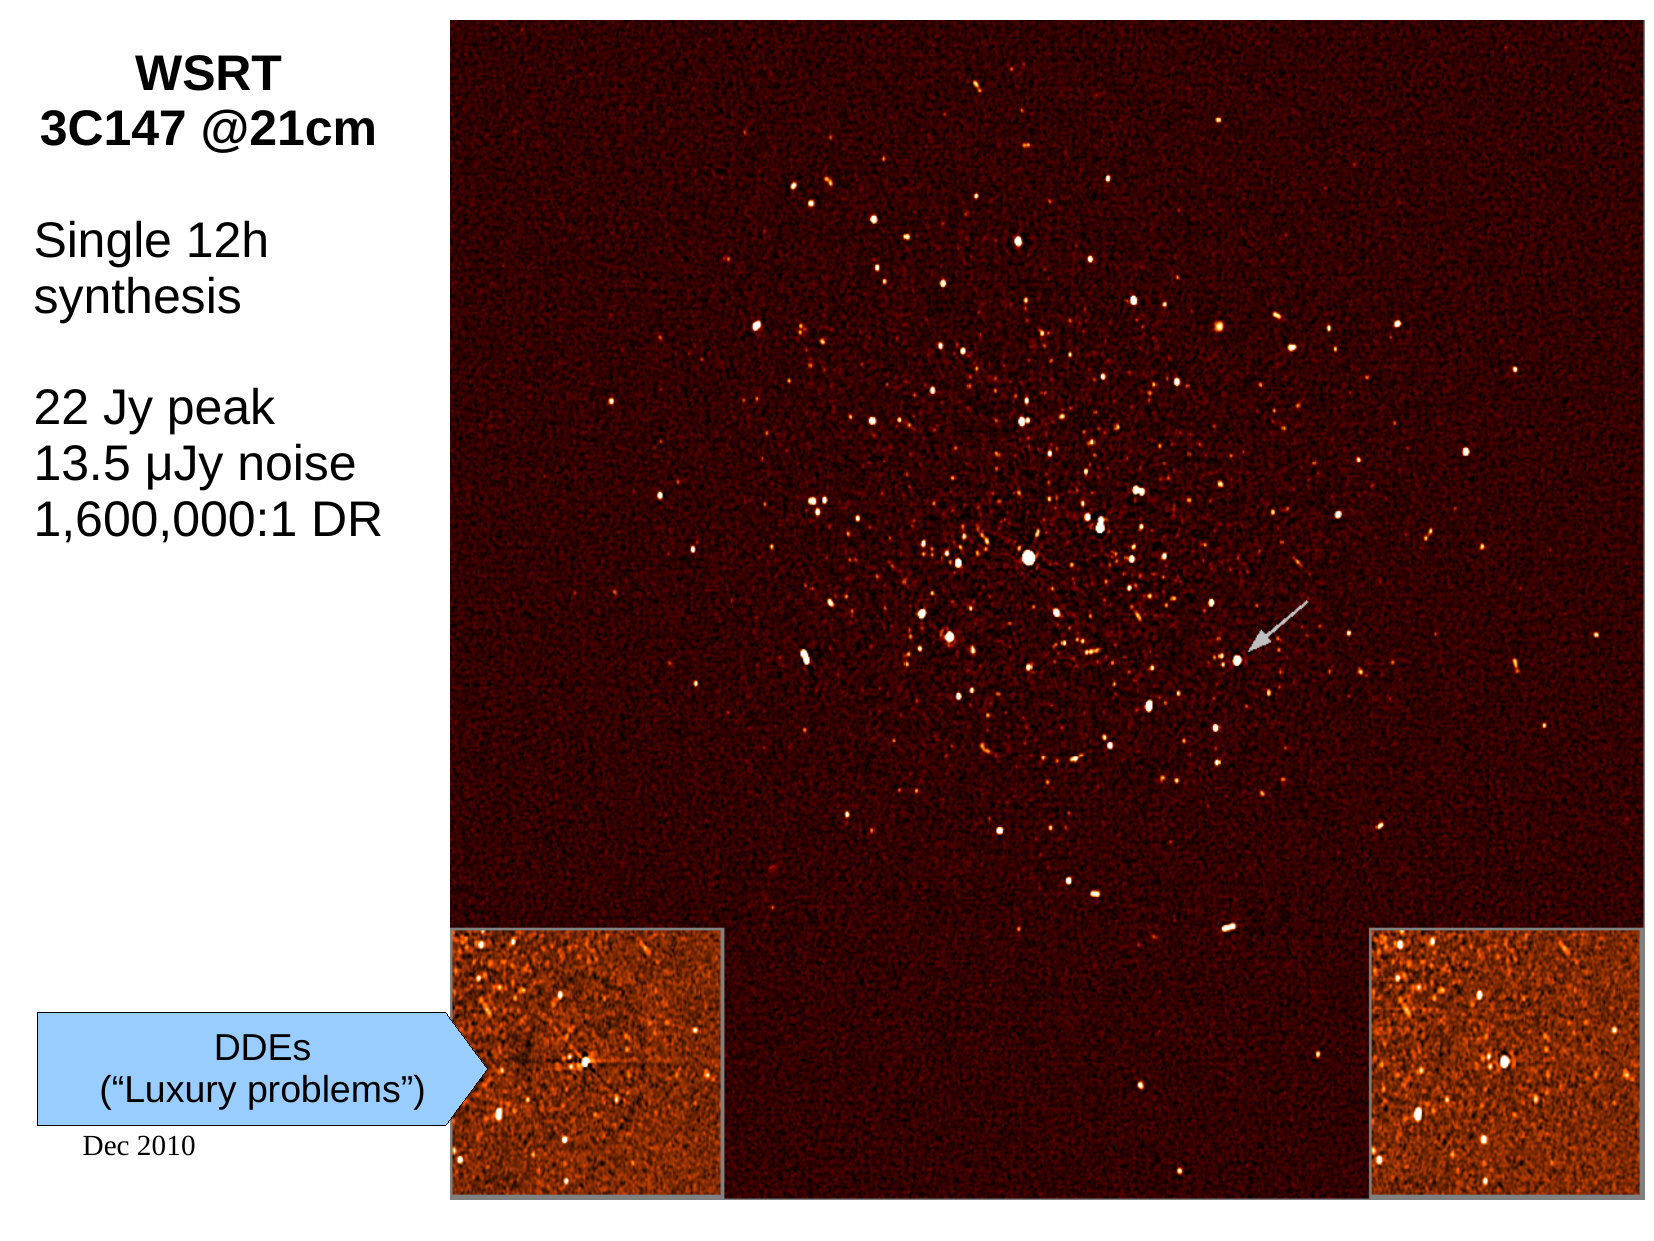

WSRT
3C147 @21cm
Single 12h
synthesis
22 Jy peak
13.5 μJy noise
1,600,000:1 DR
DDEs
(“Luxury problems”)
Dec 2010
O. Smirnov - Perils Of Calibration - SKA Bursary Conference, Stellenbosch
38